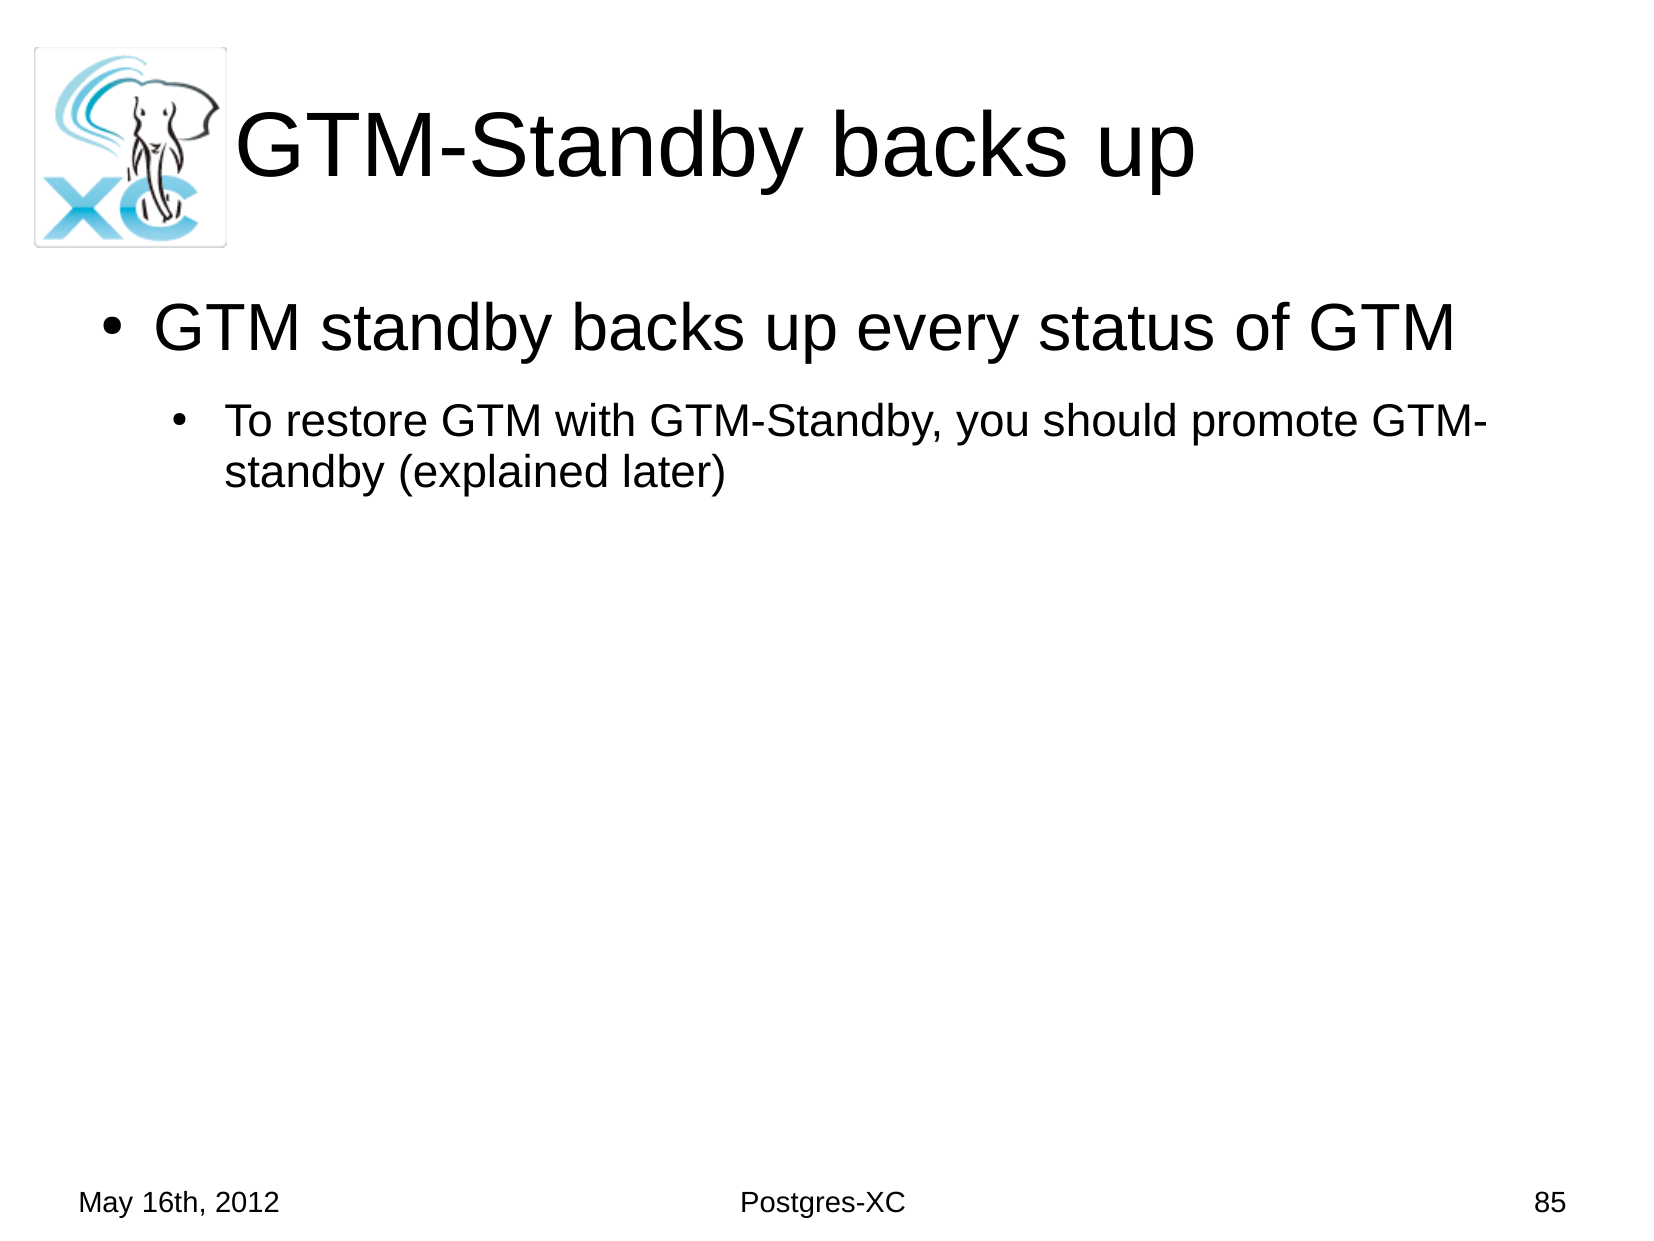

# GTM-Standby backs up
GTM standby backs up every status of GTM
To restore GTM with GTM-Standby, you should promote GTM-standby (explained later)
85